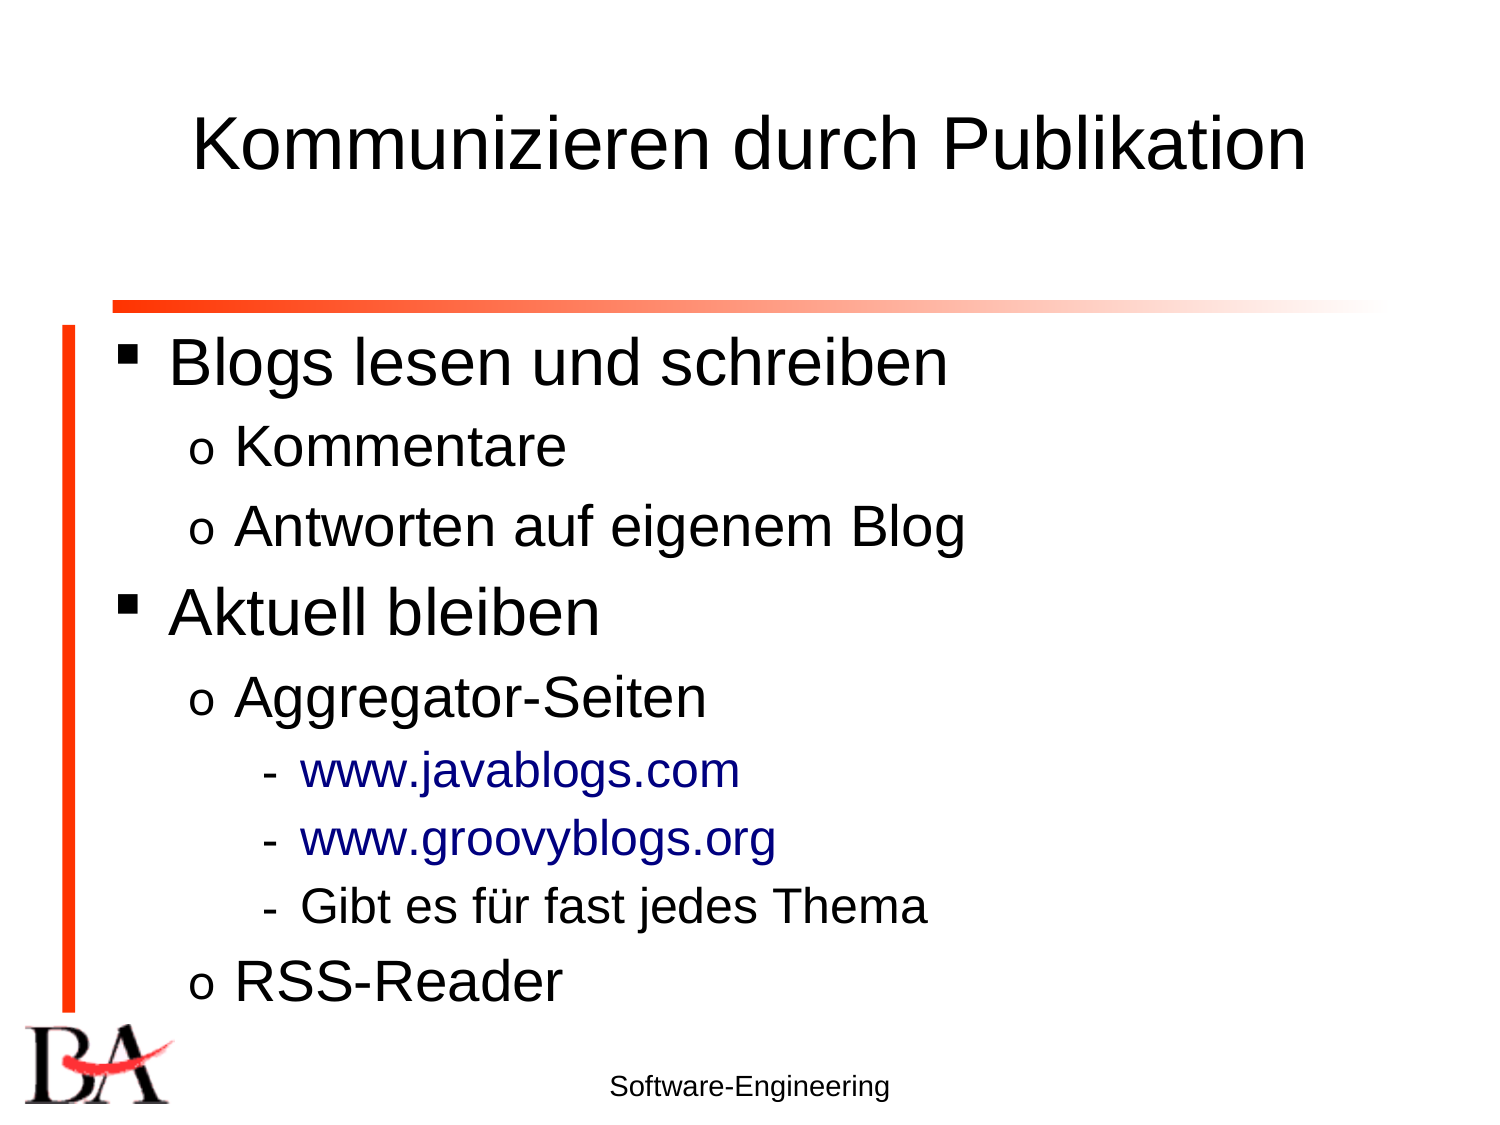

# Kommunizieren durch Publikation
Blogs lesen und schreiben
Kommentare
Antworten auf eigenem Blog
Aktuell bleiben
Aggregator-Seiten
www.javablogs.com
www.groovyblogs.org
Gibt es für fast jedes Thema
RSS-Reader